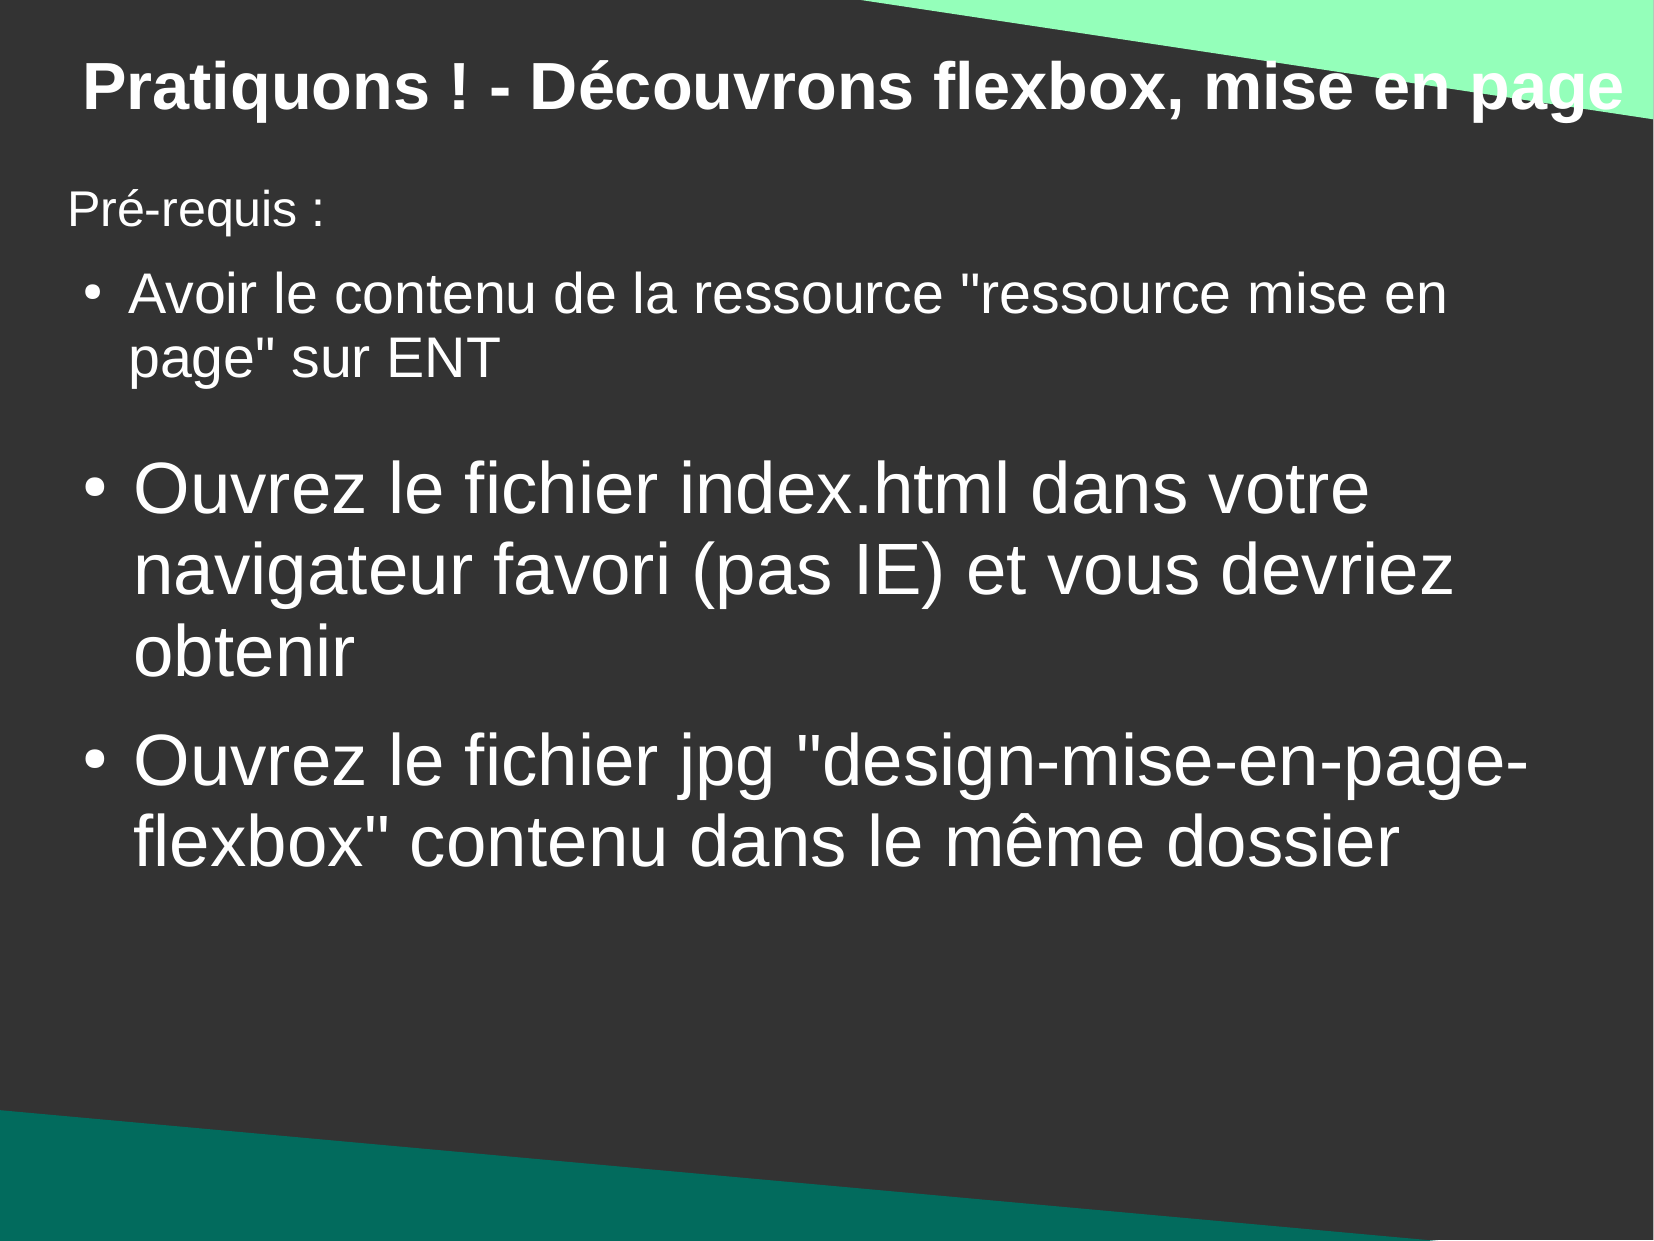

# Pratiquons ! - Découvrons flexbox, mise en page
Pré-requis :
Avoir le contenu de la ressource "ressource mise en page" sur ENT
Ouvrez le fichier index.html dans votre navigateur favori (pas IE) et vous devriez obtenir
Ouvrez le fichier jpg "design-mise-en-page-flexbox" contenu dans le même dossier